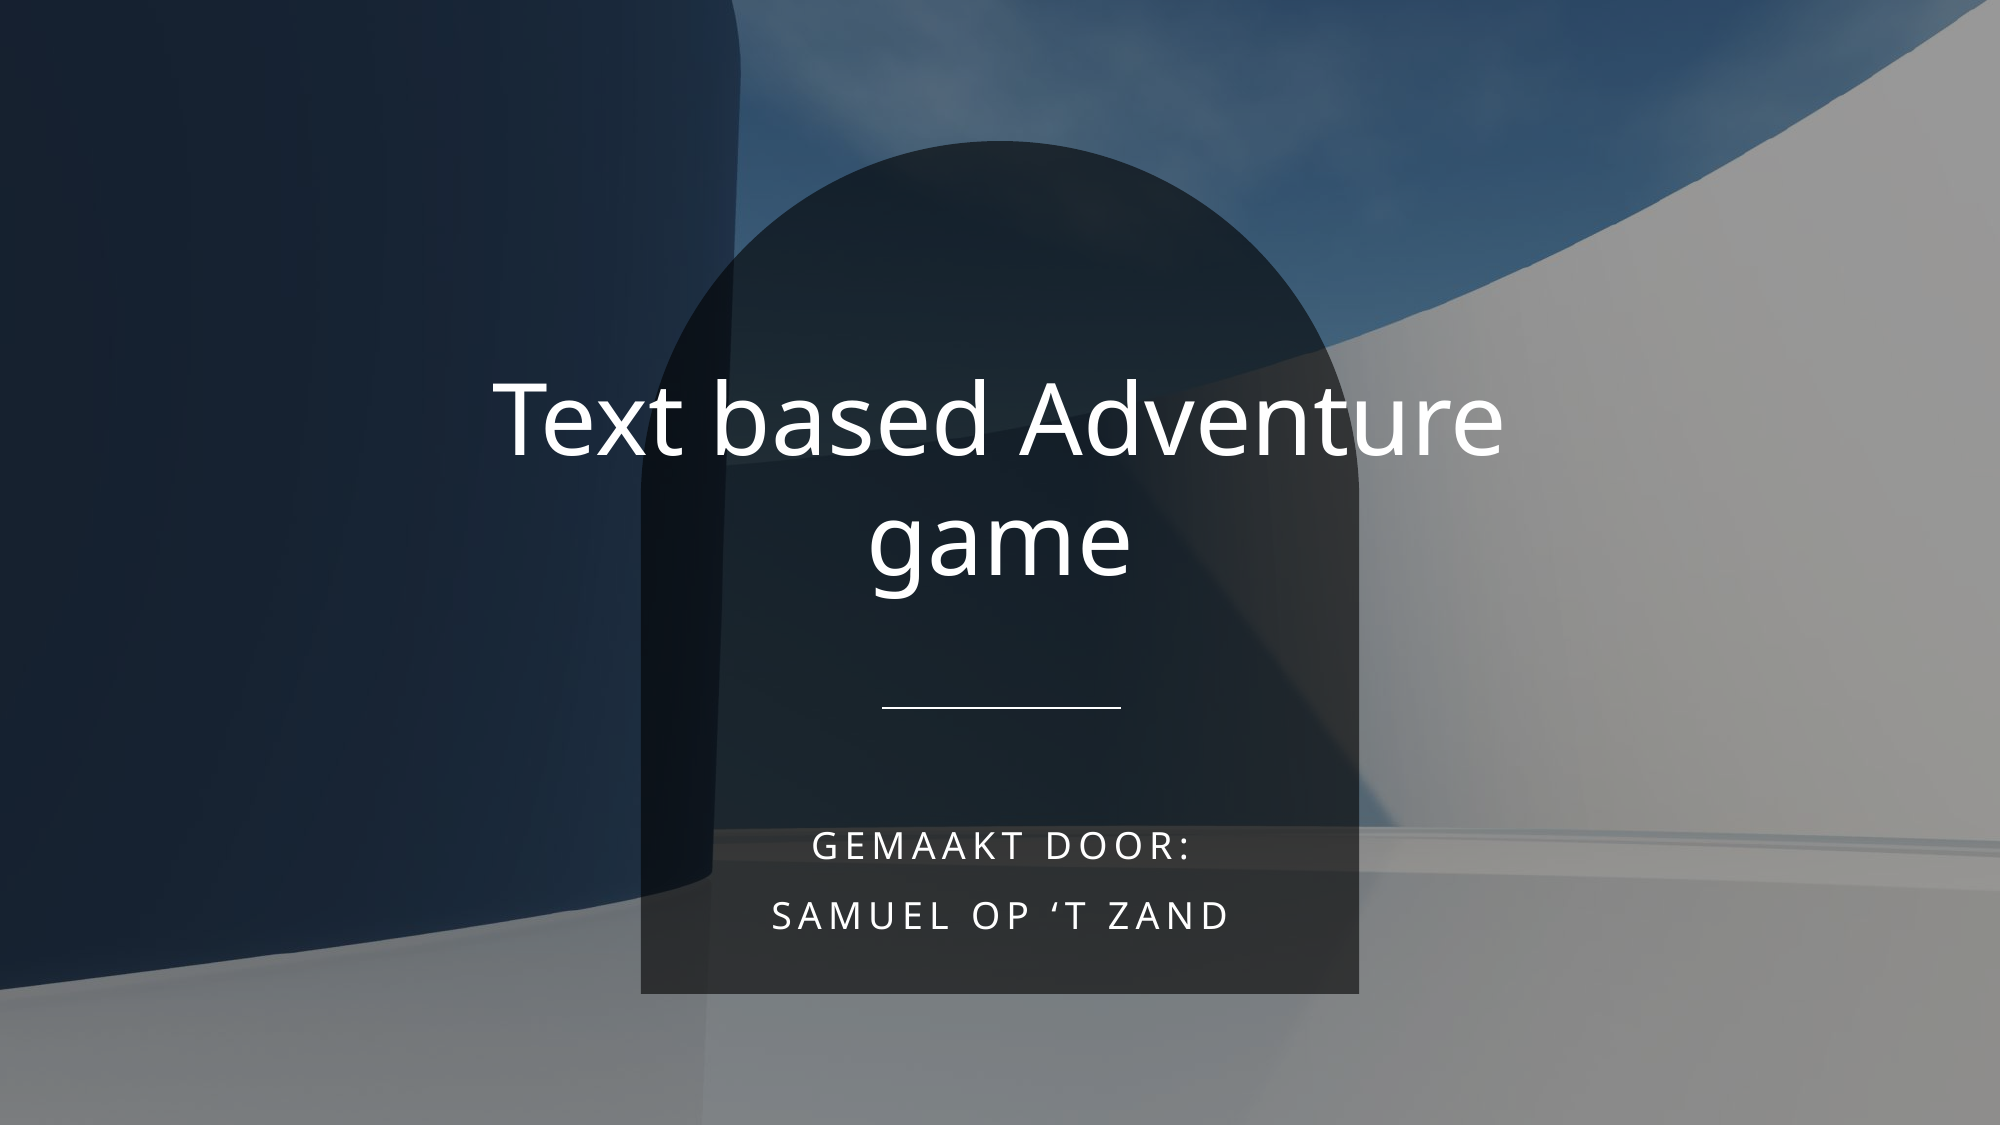

# Text based Adventure game
Gemaakt door:
Samuel Op ‘t Zand